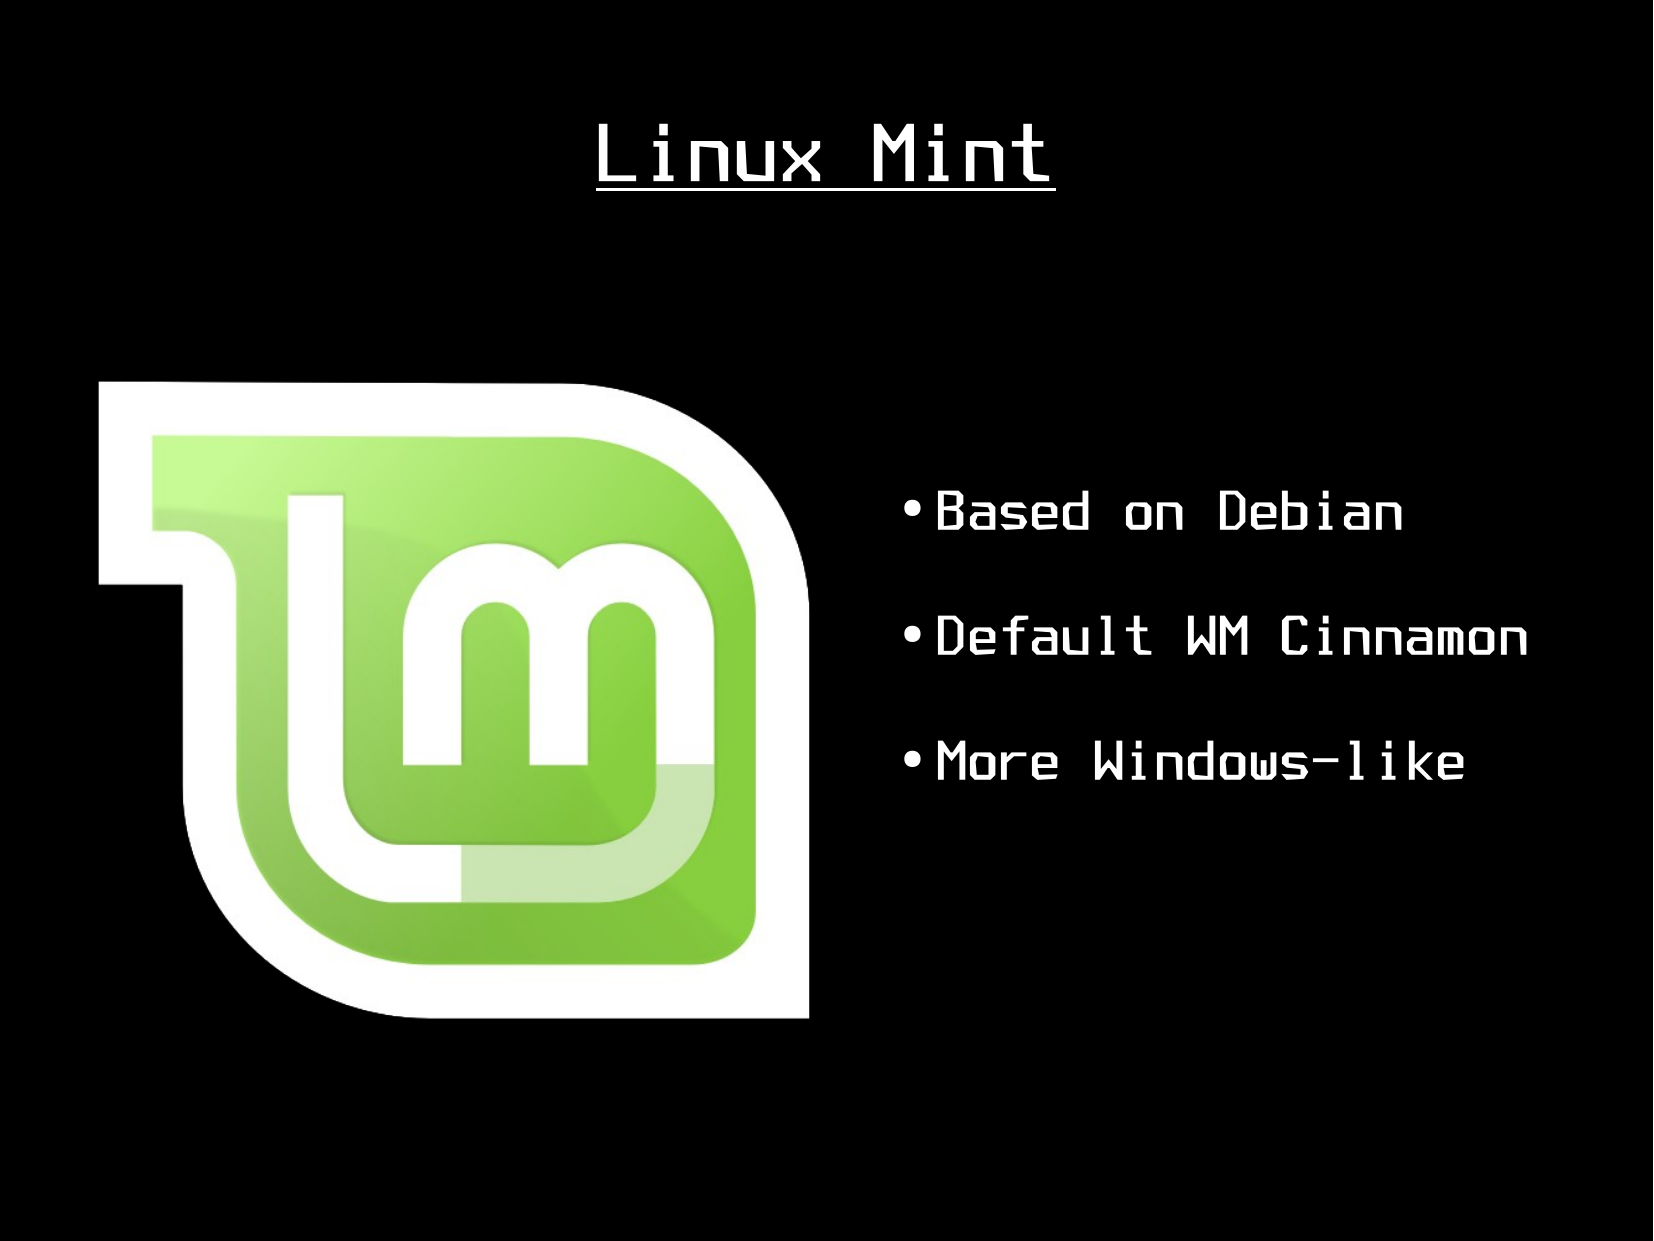

# Linux Mint
Based on Debian
Default WM Cinnamon
More Windows-like